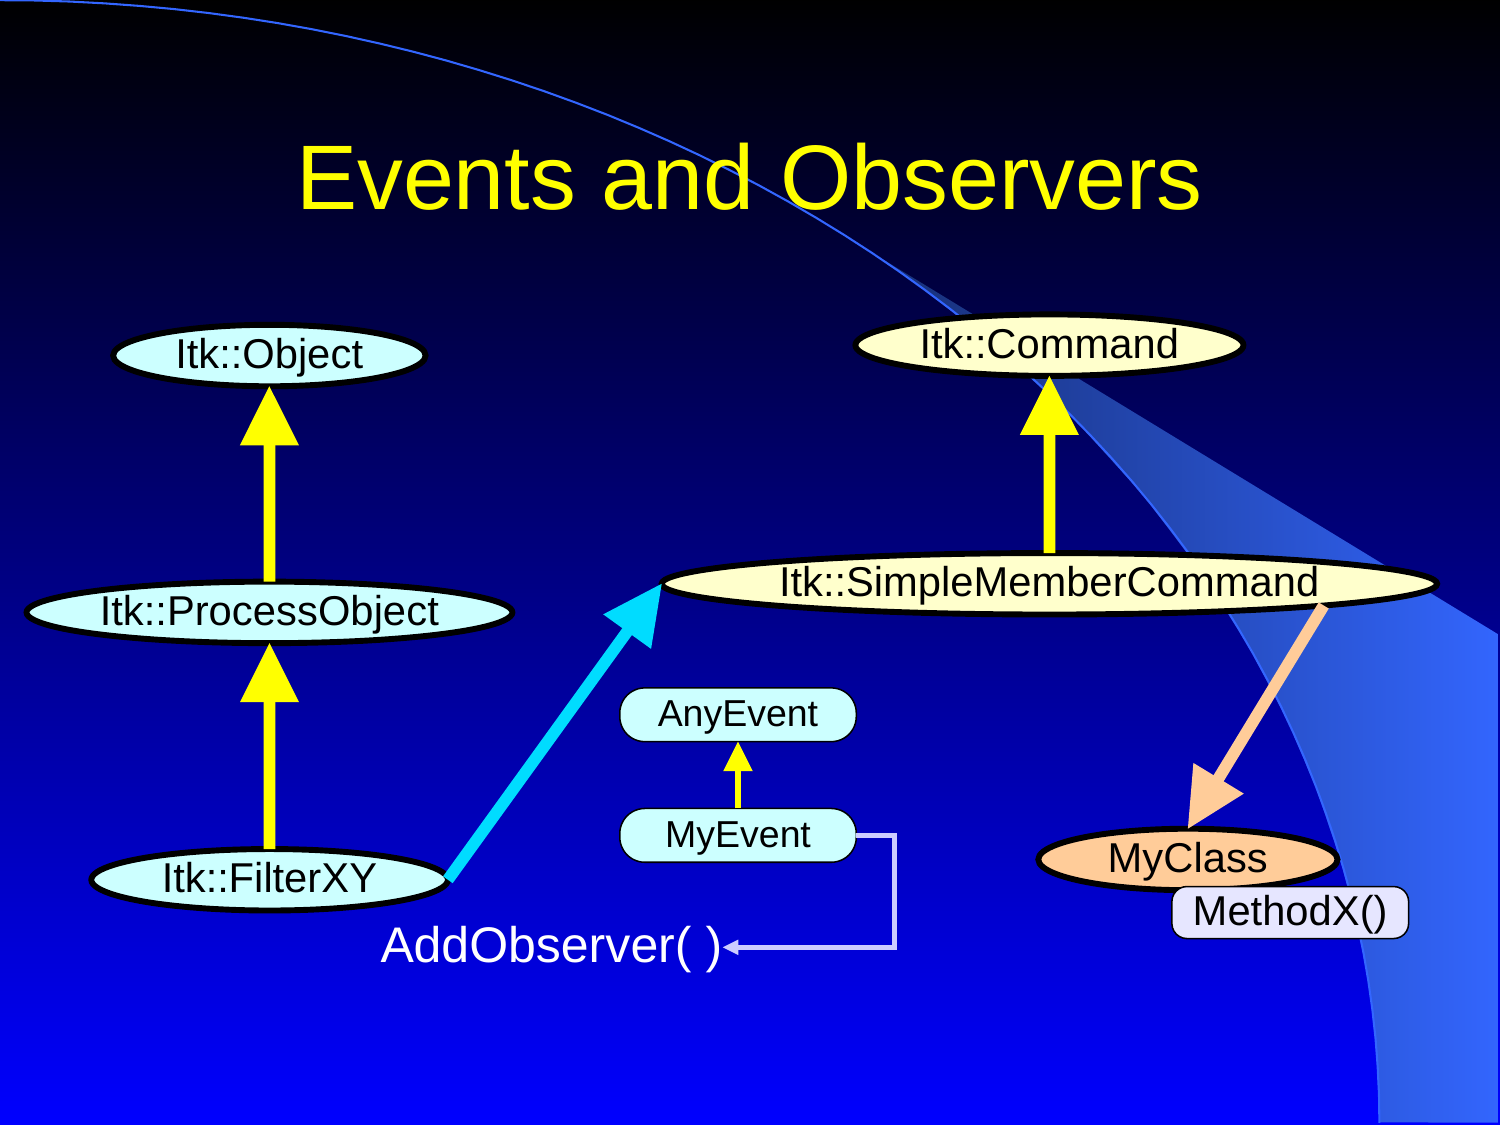

# Events and Observers
Itk::Command
Itk::Object
Itk::SimpleMemberCommand
Itk::ProcessObject
AnyEvent
MyEvent
MyClass
Itk::FilterXY
MethodX()
AddObserver( )